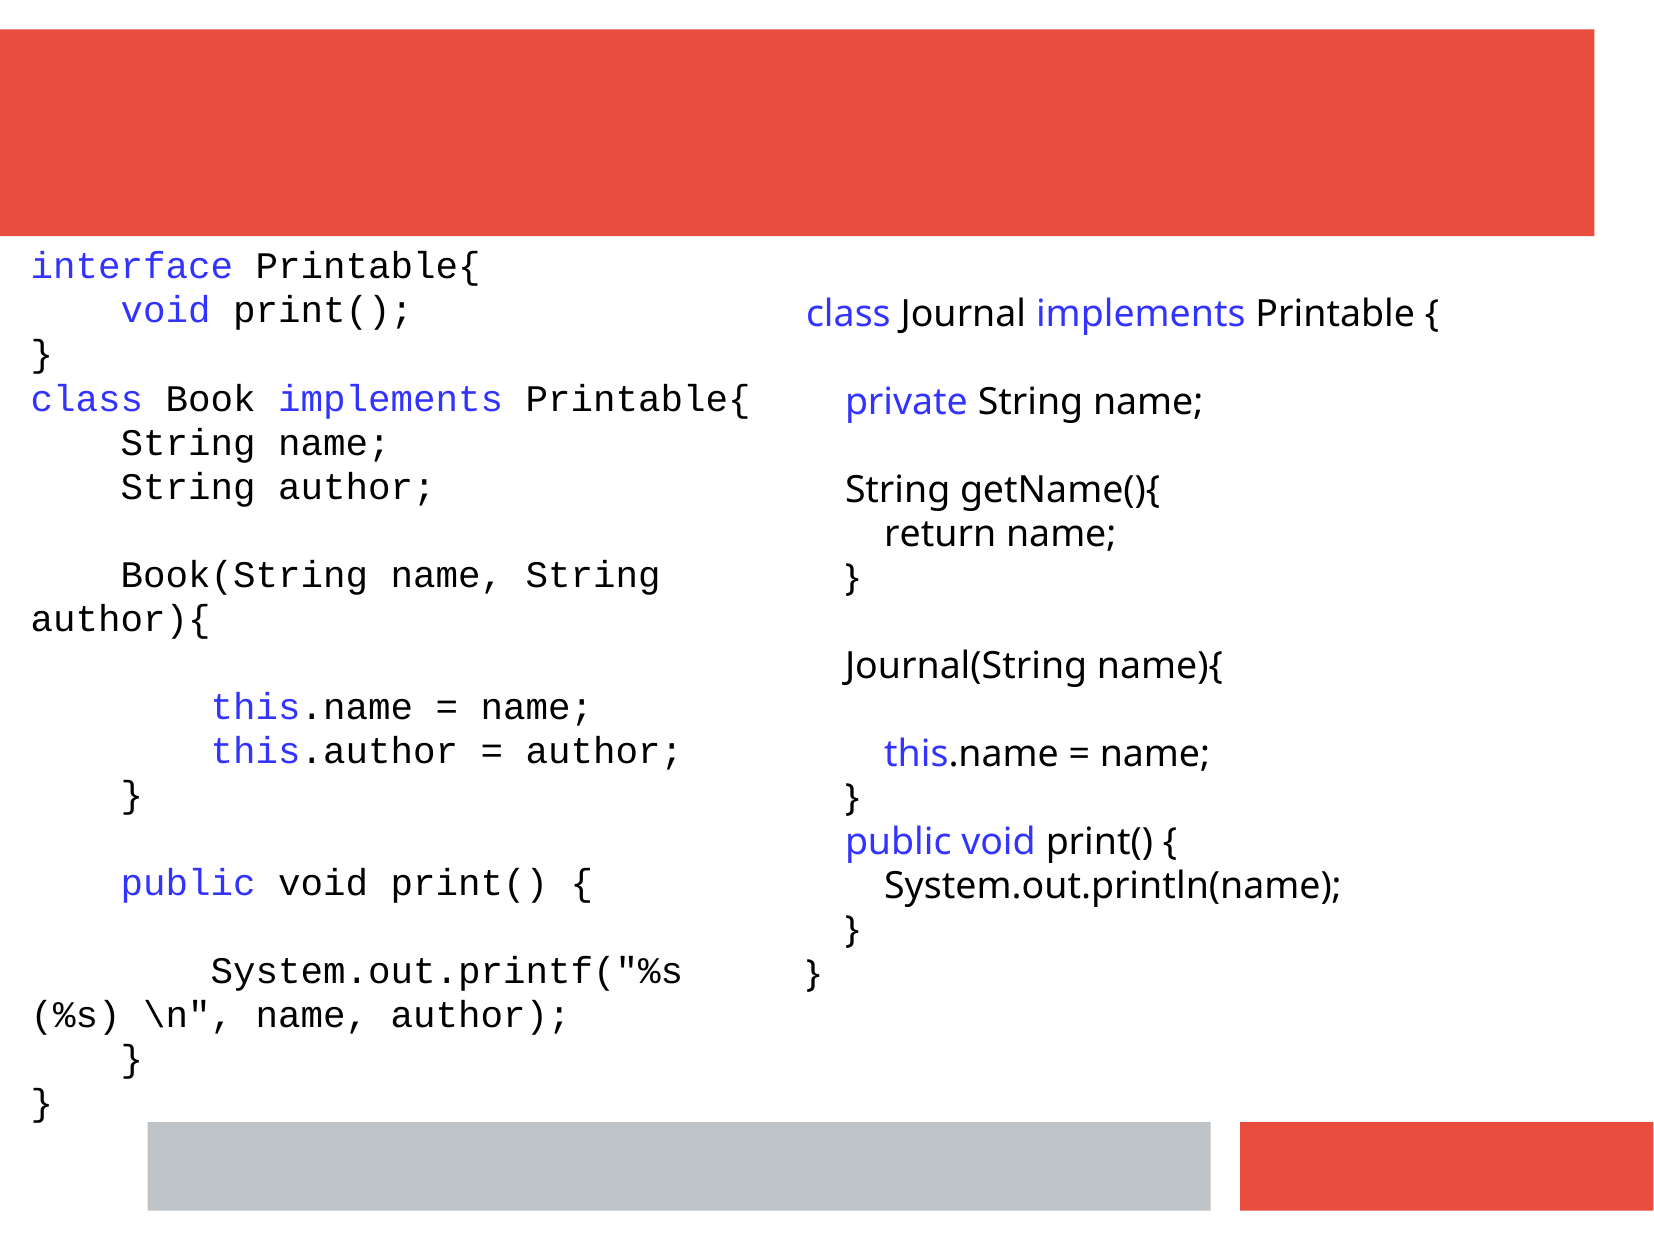

interface Printable{
 void print();
}
class Book implements Printable{
 String name;
 String author;
 Book(String name, String author){
 this.name = name;
 this.author = author;
 }
 public void print() {
 System.out.printf("%s (%s) \n", name, author);
 }
}
class Journal implements Printable {
 private String name;
 String getName(){
 return name;
 }
 Journal(String name){
 this.name = name;
 }
 public void print() {
 System.out.println(name);
 }
}